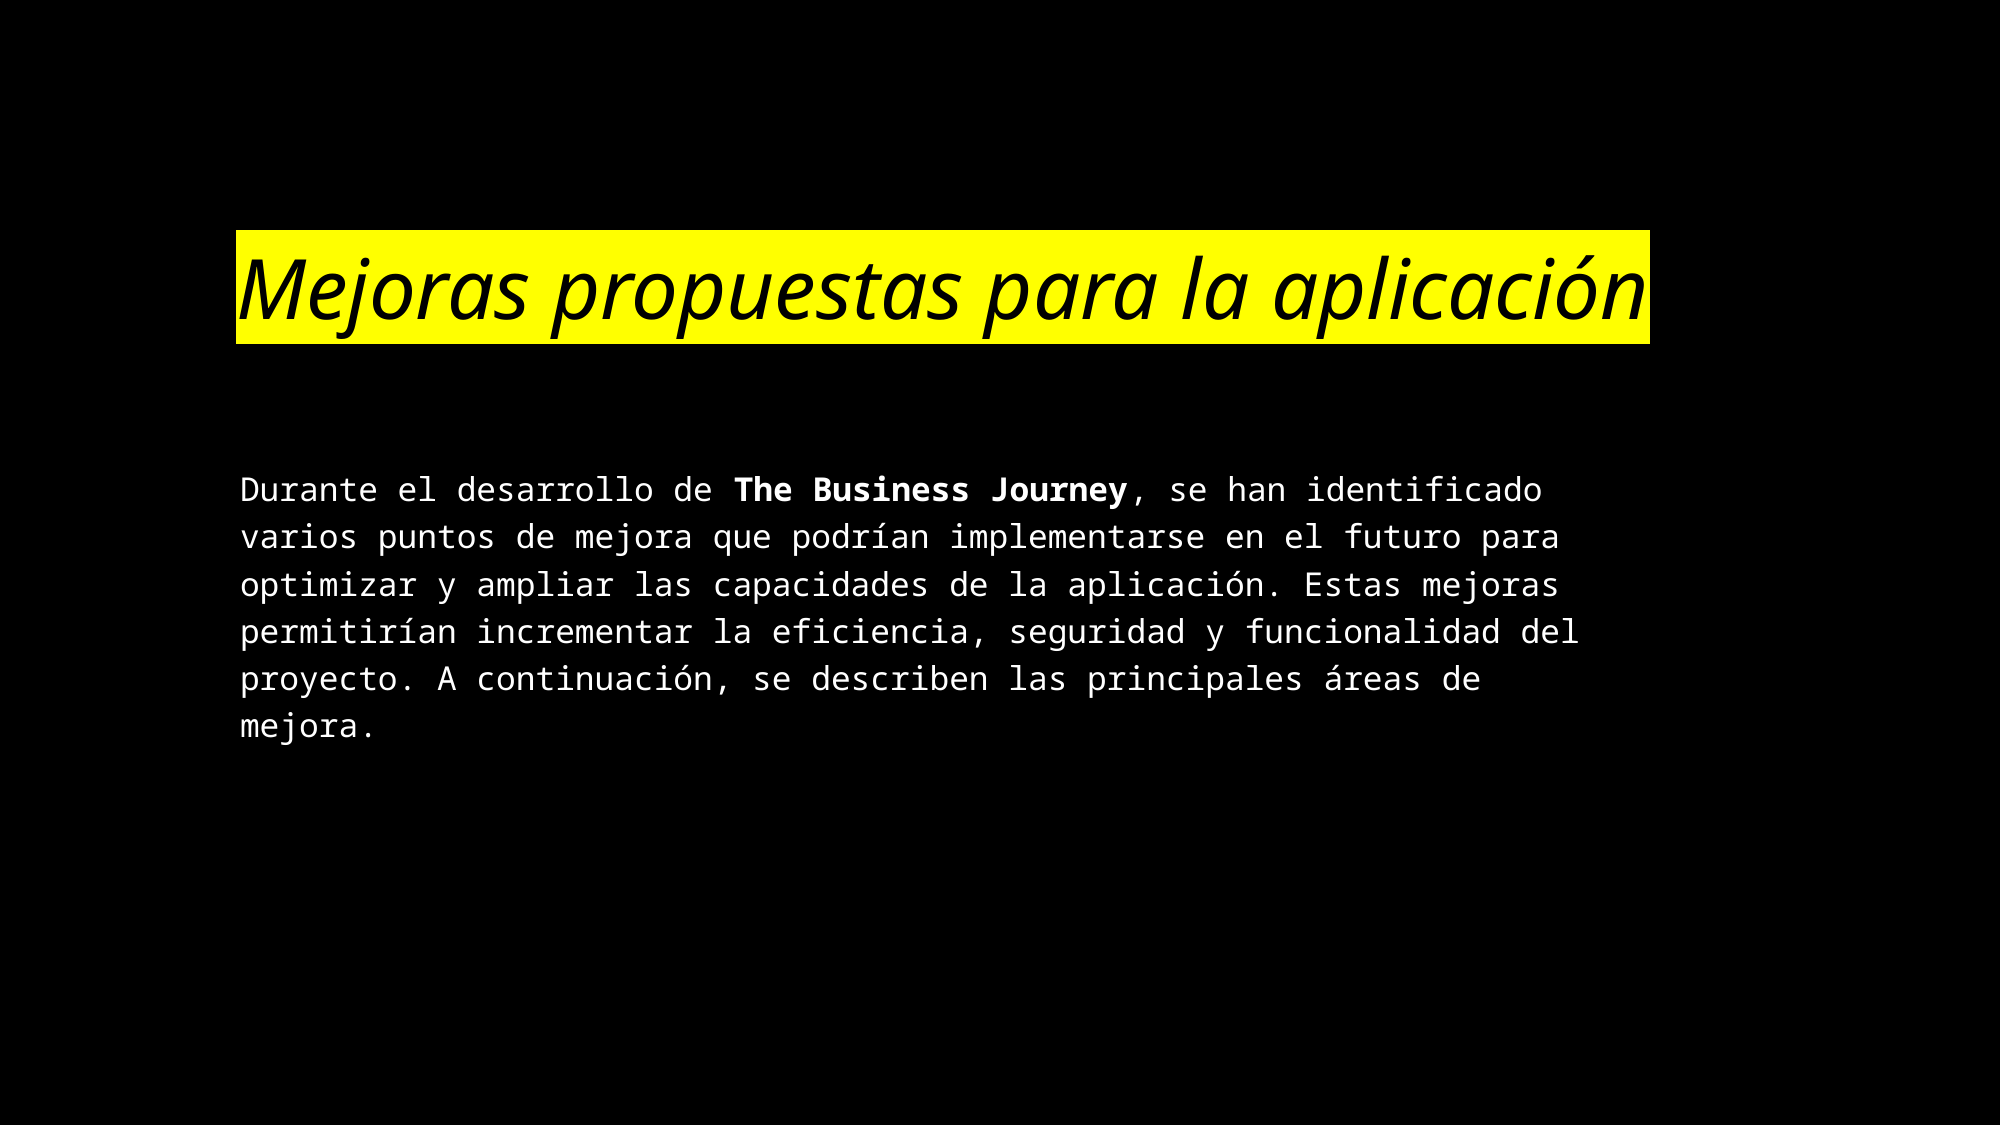

Mejoras propuestas para la aplicación
# Durante el desarrollo de The Business Journey, se han identificado varios puntos de mejora que podrían implementarse en el futuro para optimizar y ampliar las capacidades de la aplicación. Estas mejoras permitirían incrementar la eficiencia, seguridad y funcionalidad del proyecto. A continuación, se describen las principales áreas de mejora.